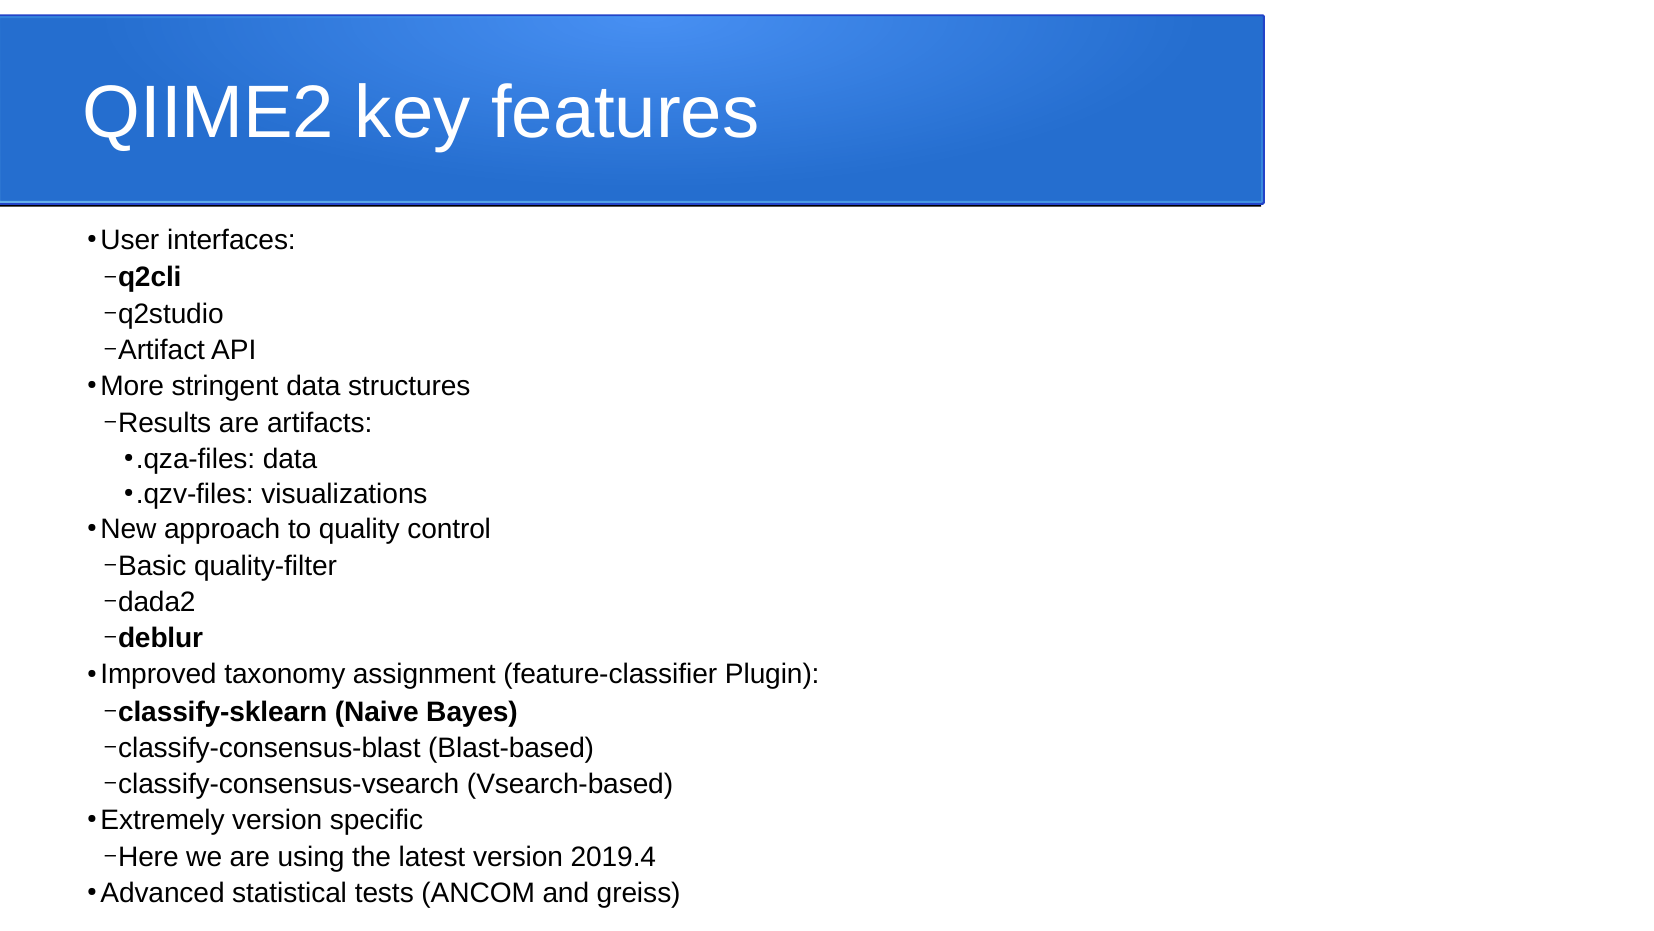

# QIIME2 key features
User interfaces:
q2cli
q2studio
Artifact API
More stringent data structures
Results are artifacts:
.qza-files: data
.qzv-files: visualizations
New approach to quality control
Basic quality-filter
dada2
deblur
Improved taxonomy assignment (feature-classifier Plugin):
classify-sklearn (Naive Bayes)
classify-consensus-blast (Blast-based)
classify-consensus-vsearch (Vsearch-based)
Extremely version specific
Here we are using the latest version 2019.4
Advanced statistical tests (ANCOM and greiss)